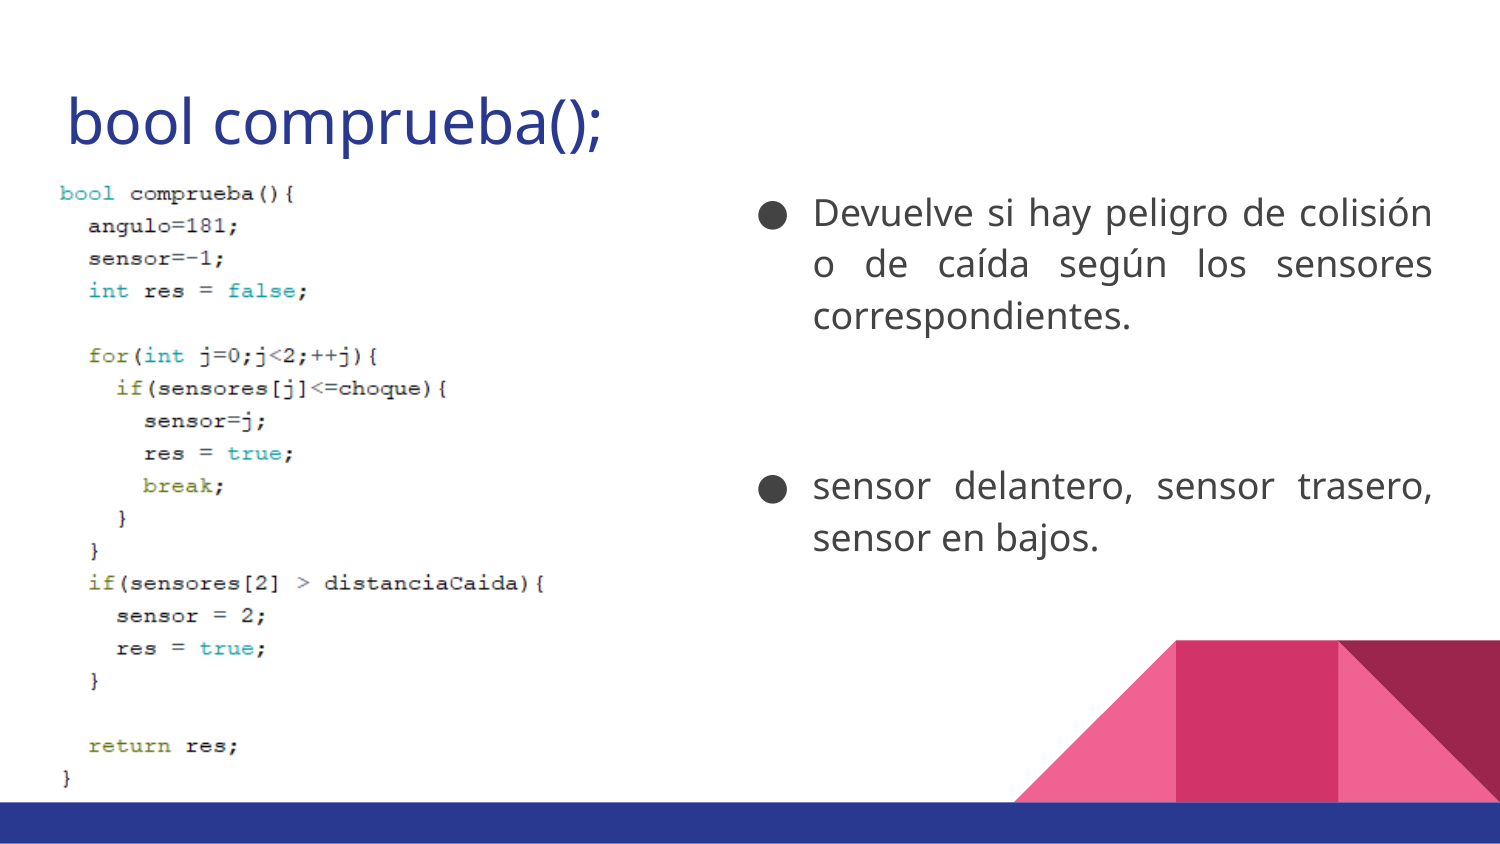

# bool comprueba();
Devuelve si hay peligro de colisión o de caída según los sensores correspondientes.
sensor delantero, sensor trasero, sensor en bajos.